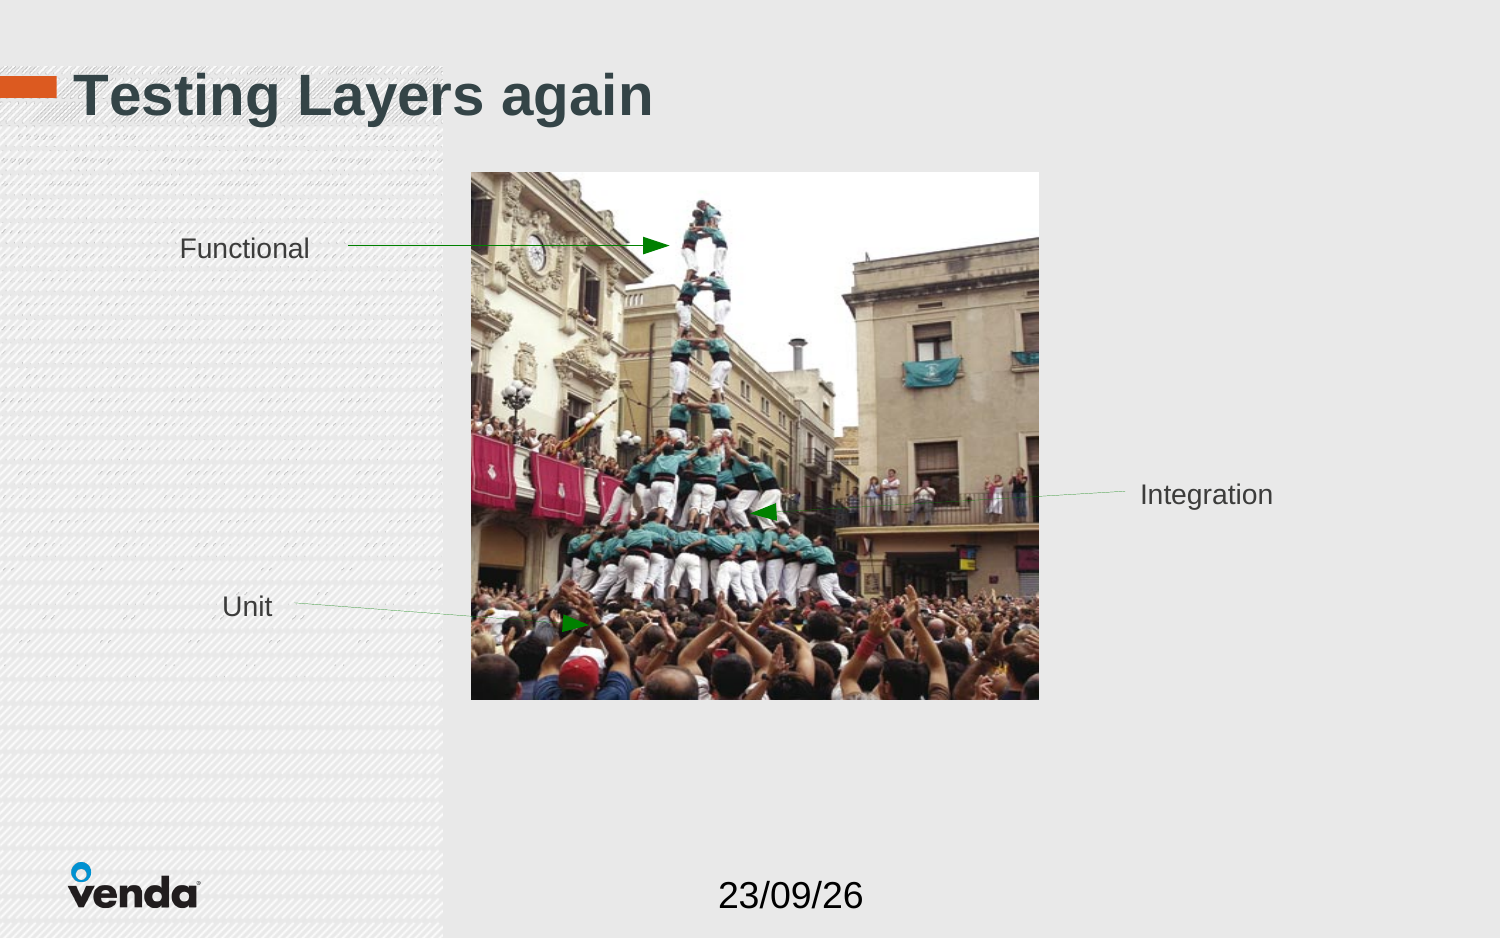

# Testing Layers again
Functional
Integration
Unit